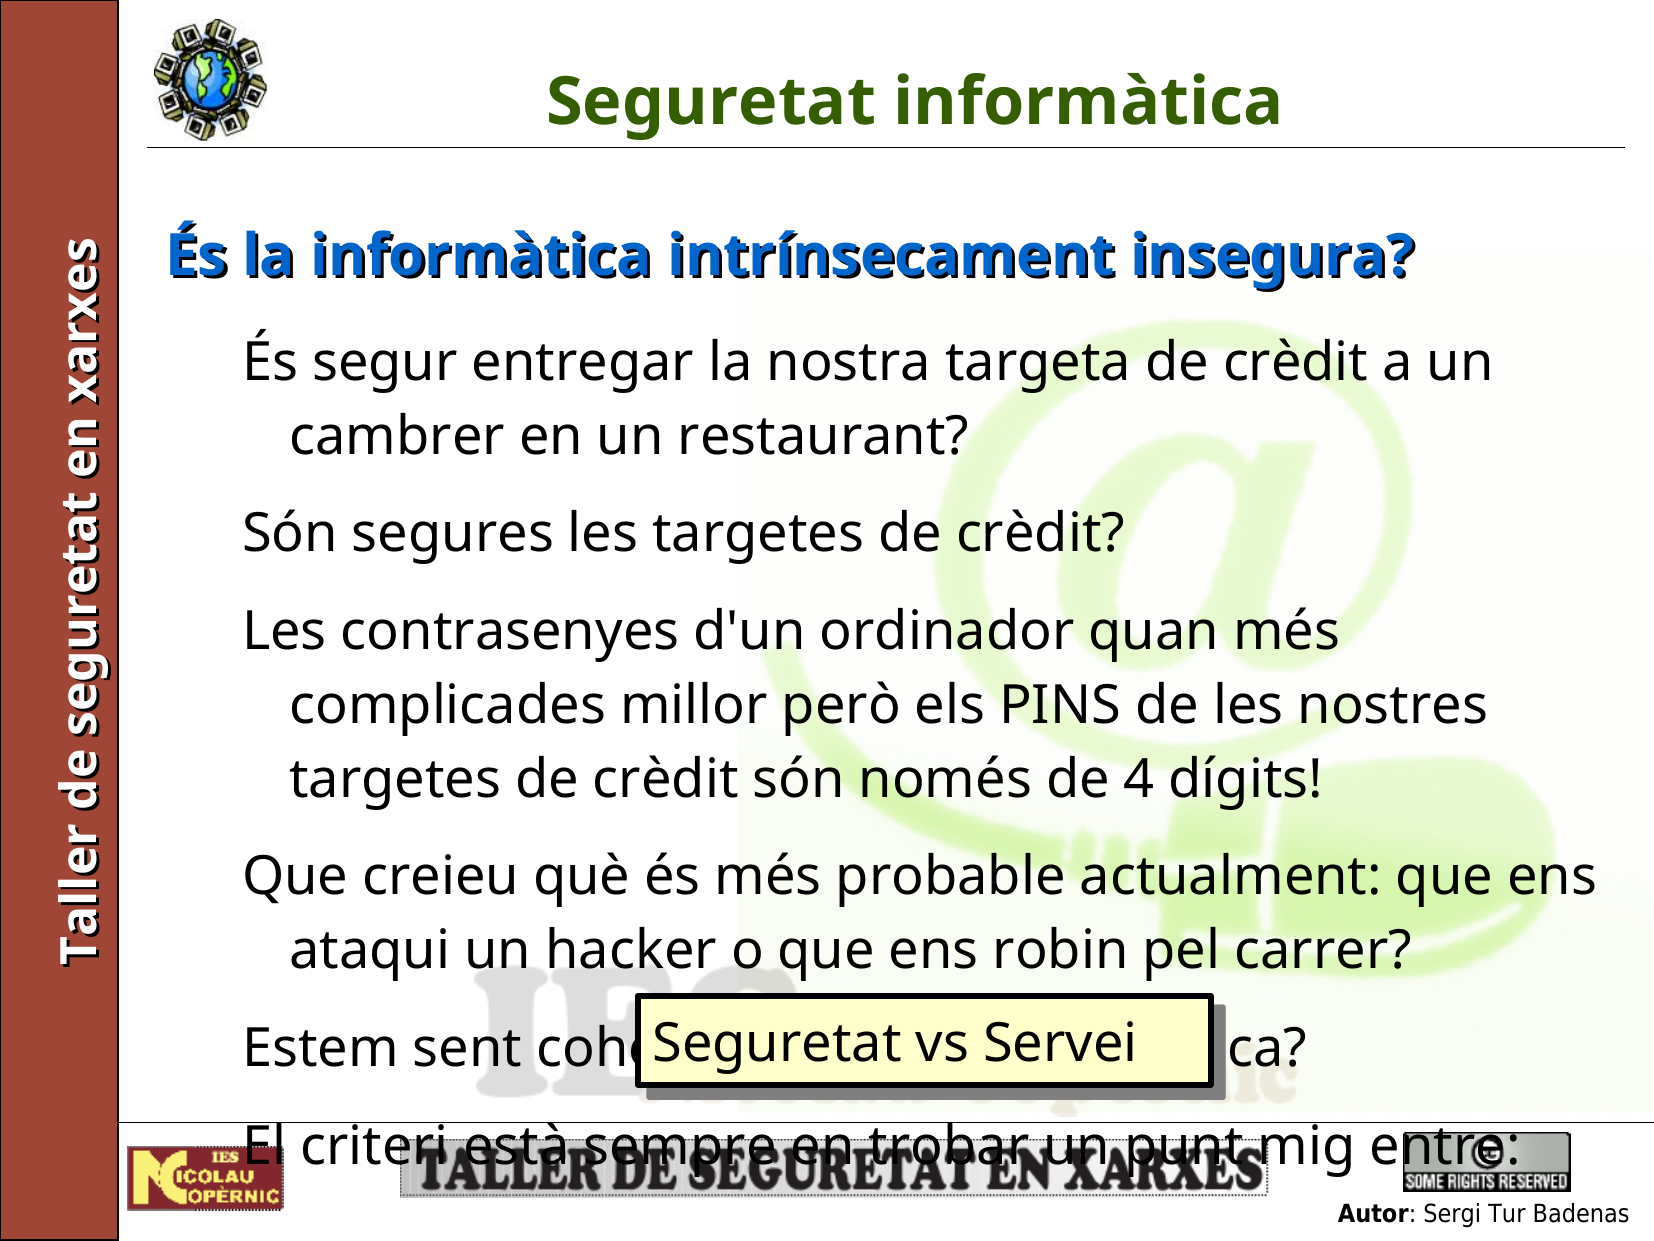

# Seguretat informàtica
És la informàtica intrínsecament insegura?
És segur entregar la nostra targeta de crèdit a un cambrer en un restaurant?
Són segures les targetes de crèdit?
Les contrasenyes d'un ordinador quan més complicades millor però els PINS de les nostres targetes de crèdit són només de 4 dígits!
Que creieu què és més probable actualment: que ens ataqui un hacker o que ens robin pel carrer?
Estem sent coherents amb la informàtica?
El criteri està sempre en trobar un punt mig entre:
Seguretat vs Servei